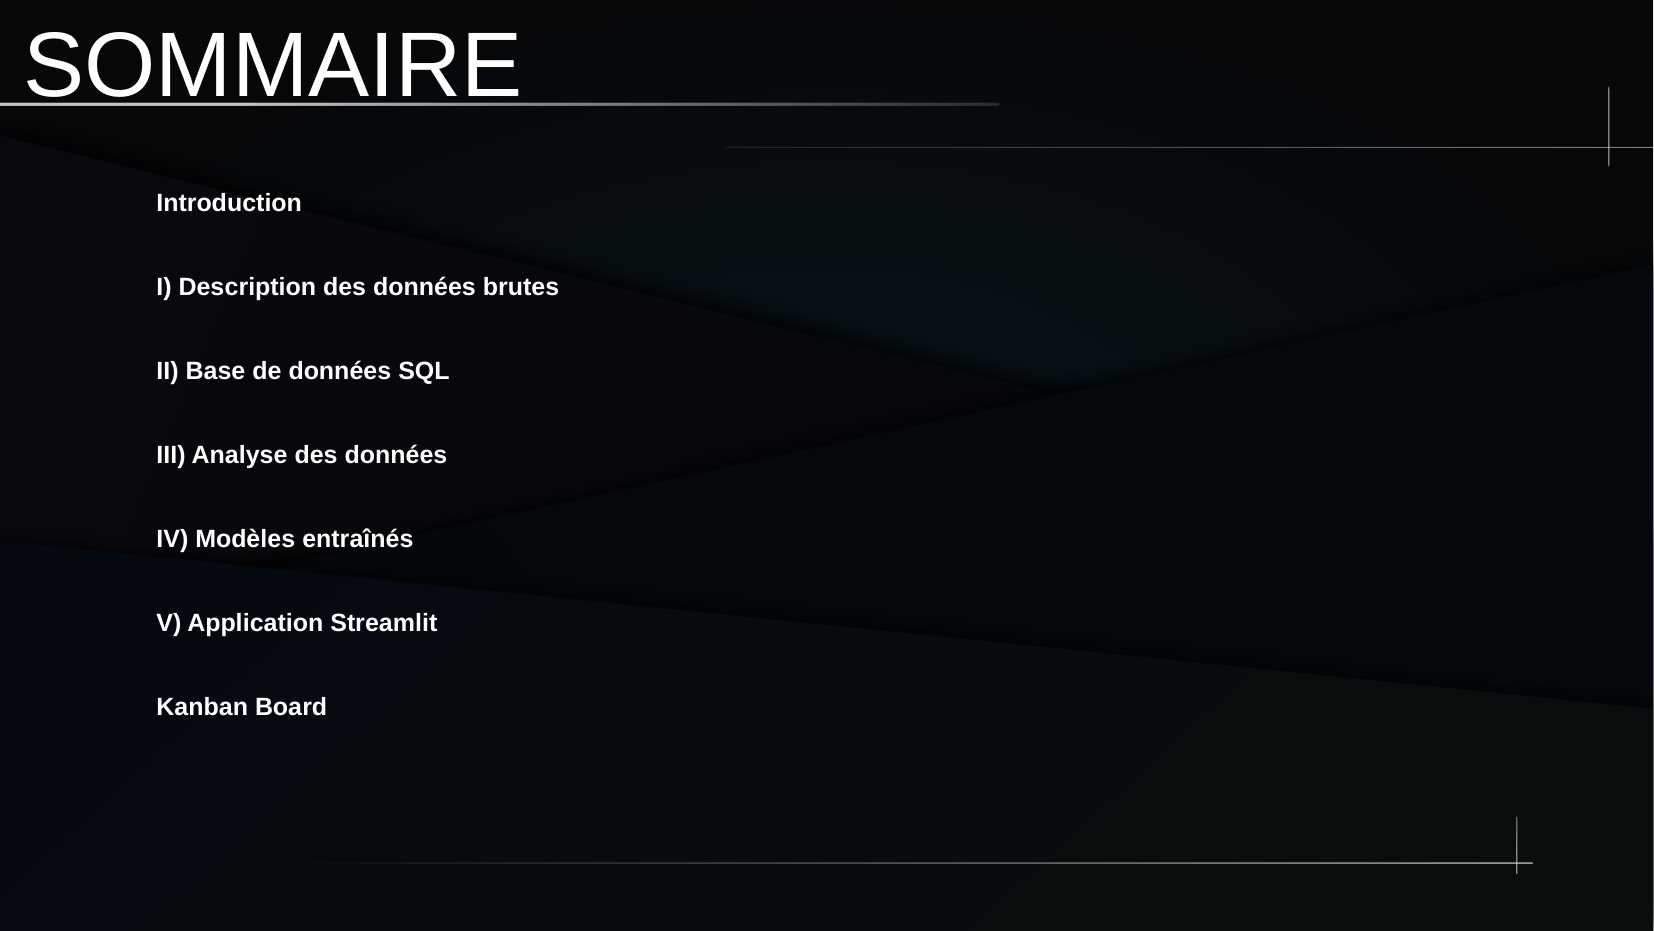

# SOMMAIRE
Introduction
I) Description des données brutes
II) Base de données SQL
III) Analyse des données
IV) Modèles entraînés
V) Application Streamlit
Kanban Board